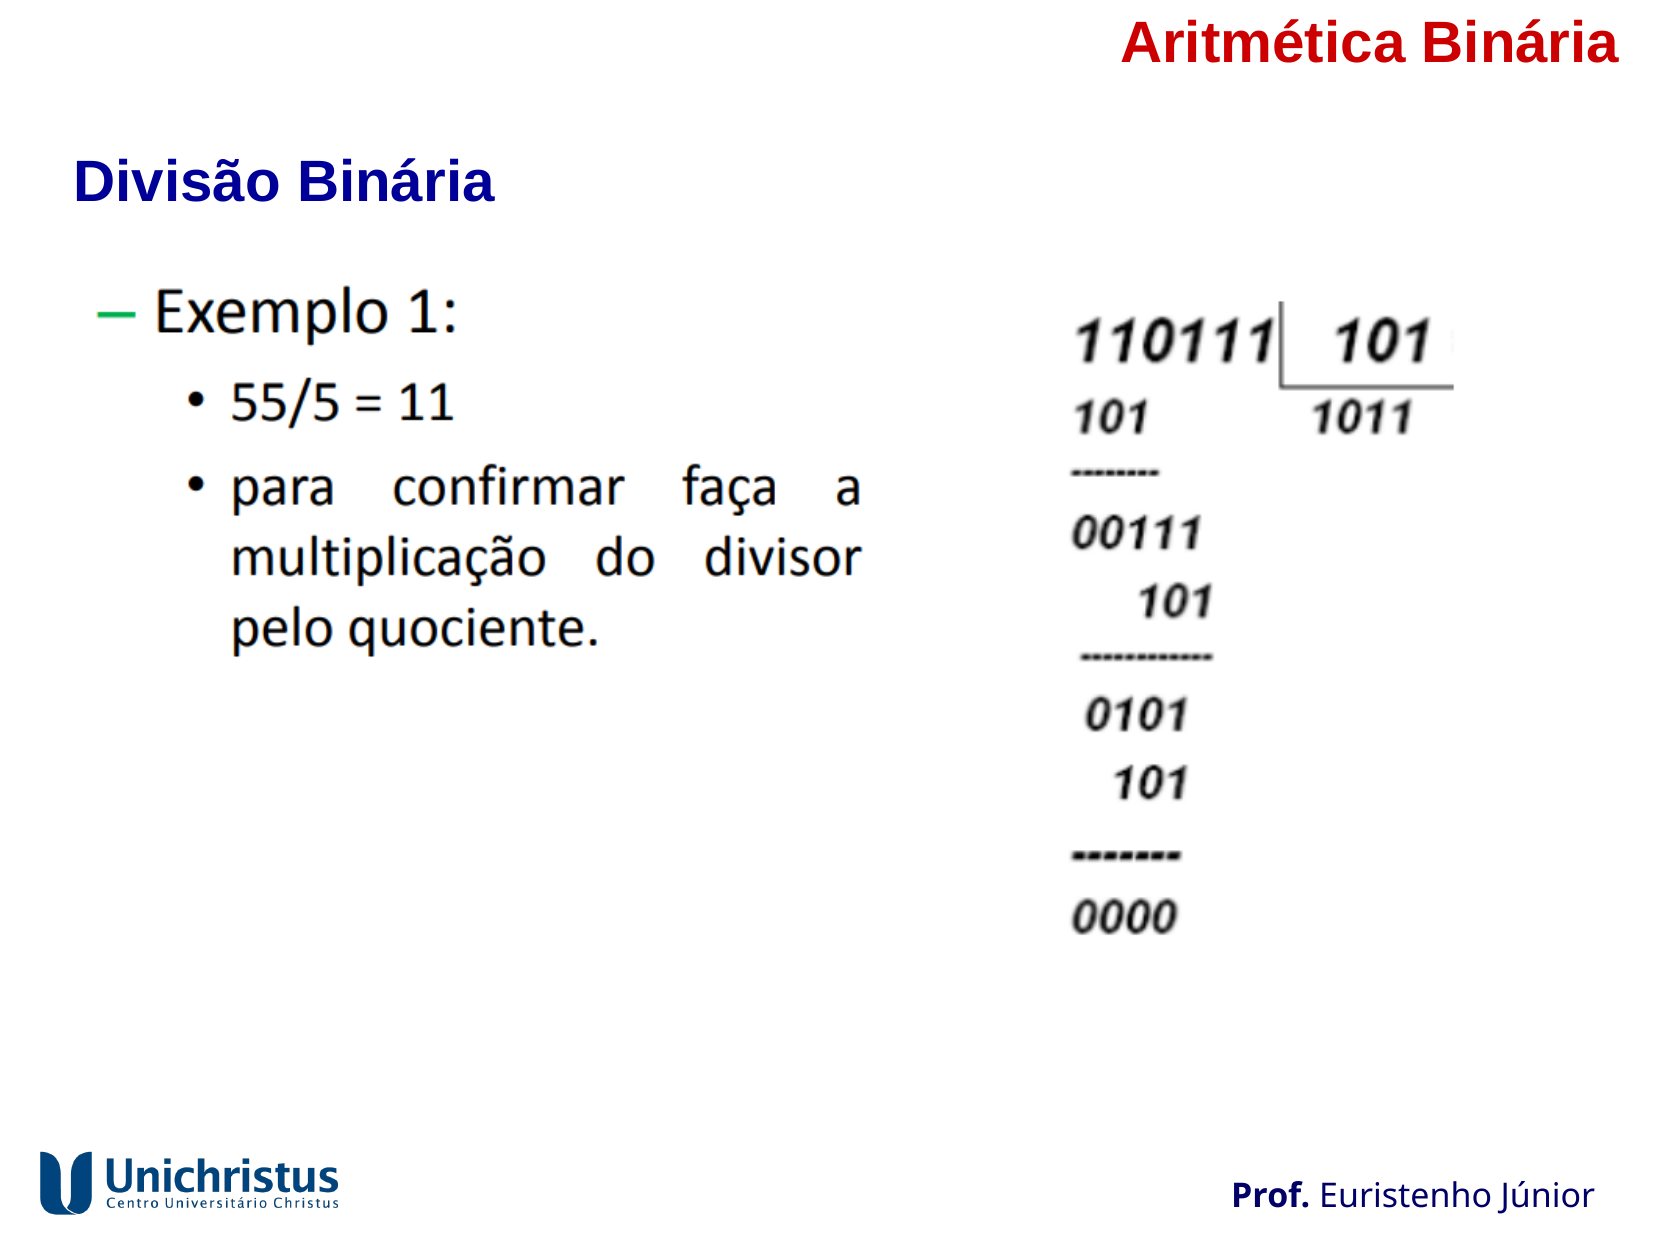

Aritmética Binária
Divisão Binária
Prof. Euristenho Júnior